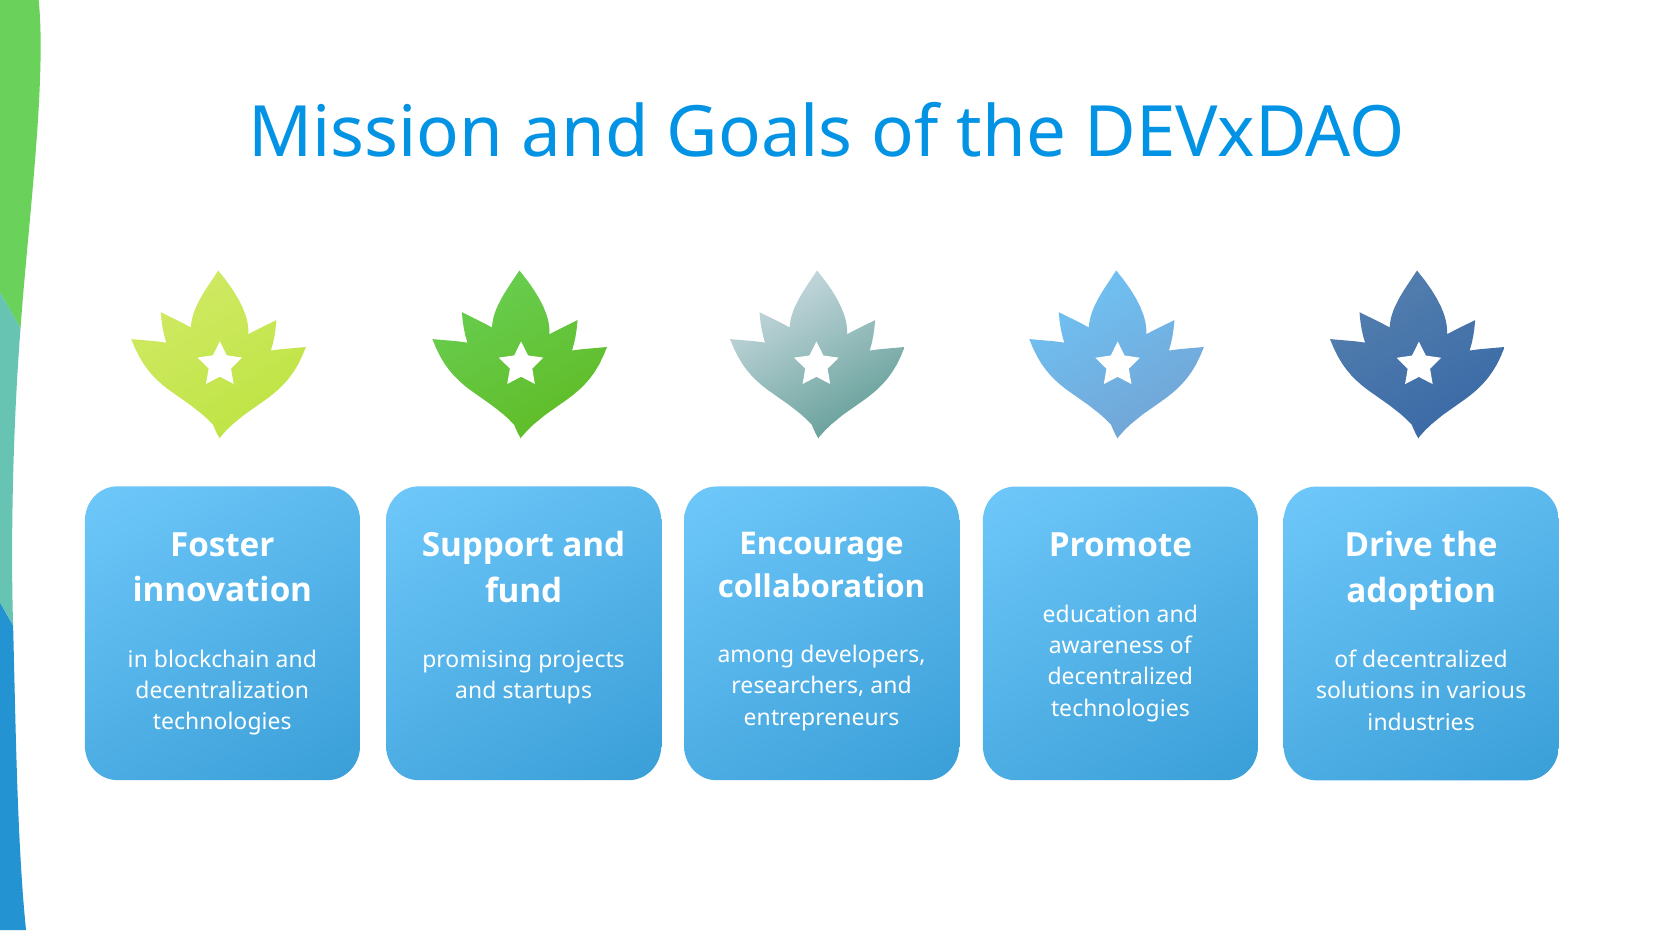

Mission and Goals of the DEVxDAO
Foster innovation
in blockchain and decentralization technologies
Support and fund
promising projects and startups
Encourage collaboration
among developers, researchers, and entrepreneurs
Promote
education and awareness of decentralized technologies
Drive the adoption
of decentralized solutions in various industries